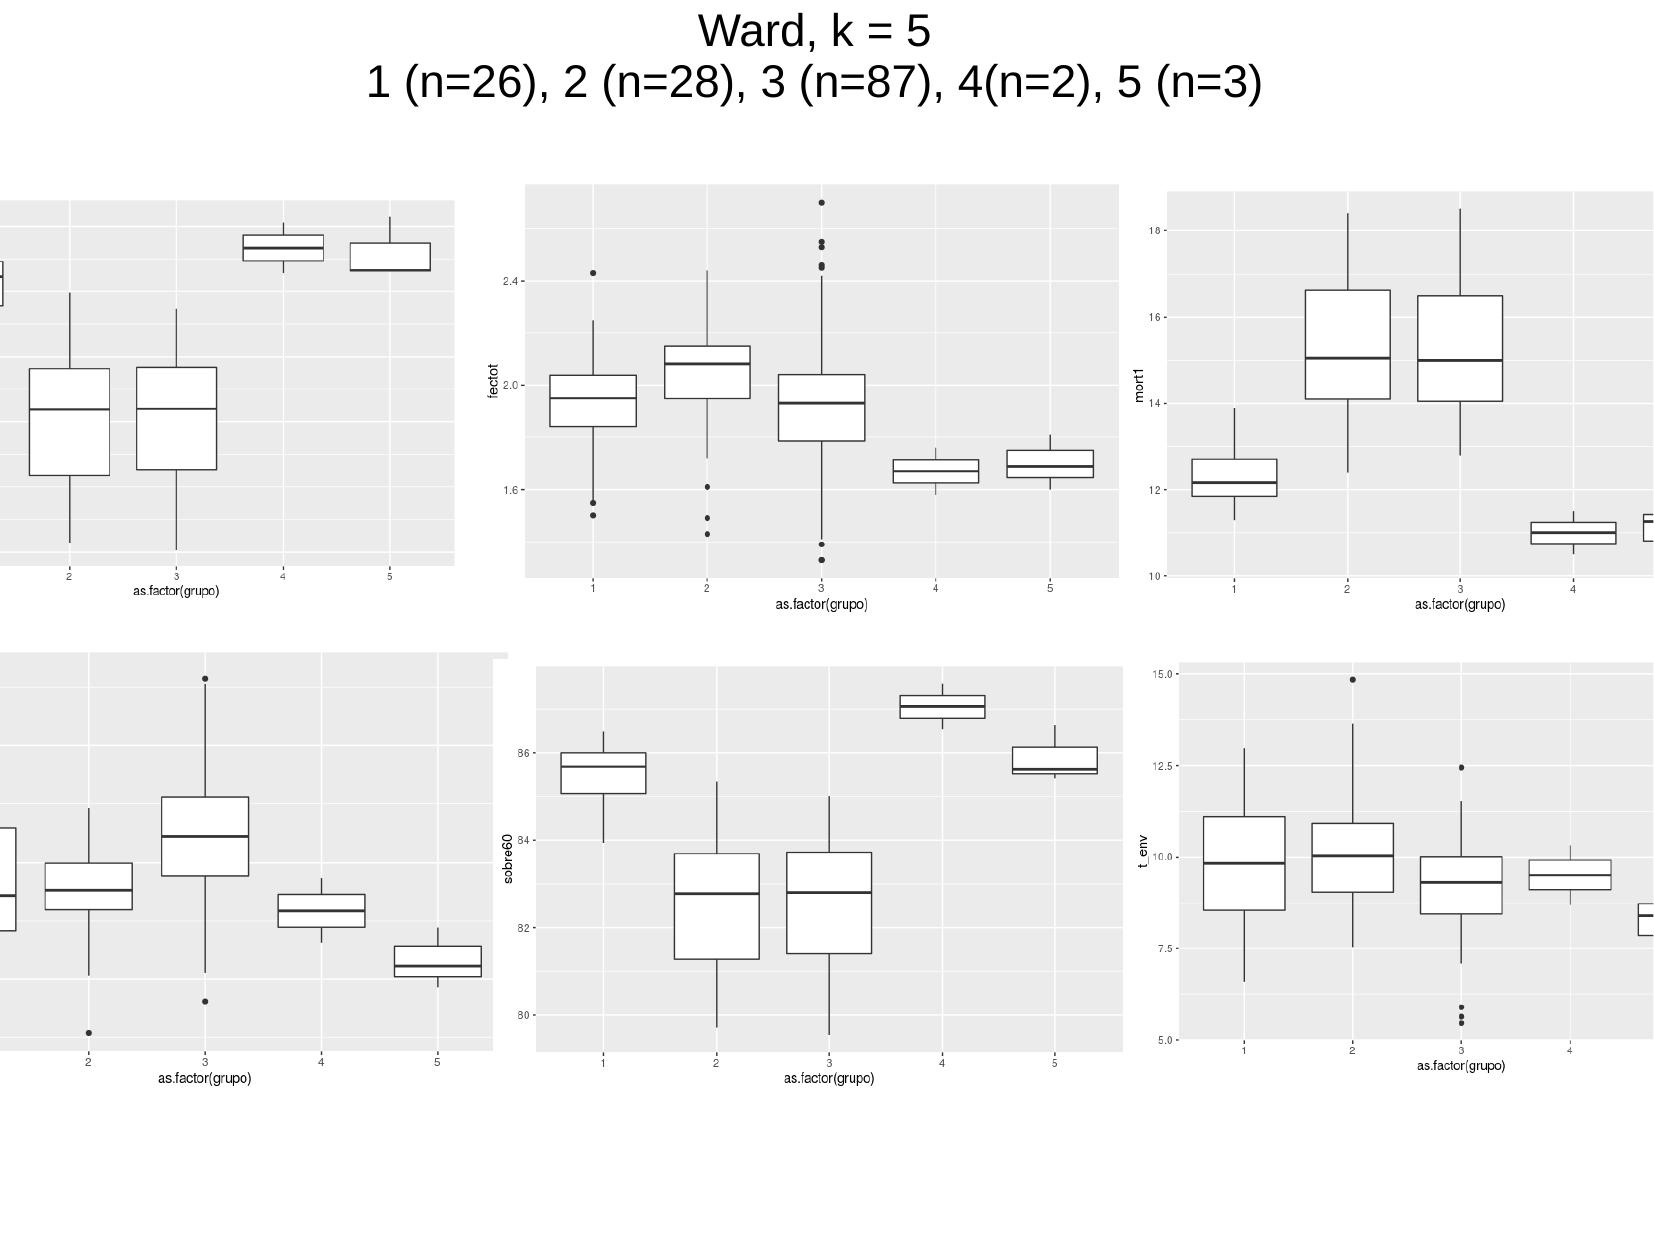

# Ward, k = 5 1 (n=26), 2 (n=28), 3 (n=87), 4(n=2), 5 (n=3)